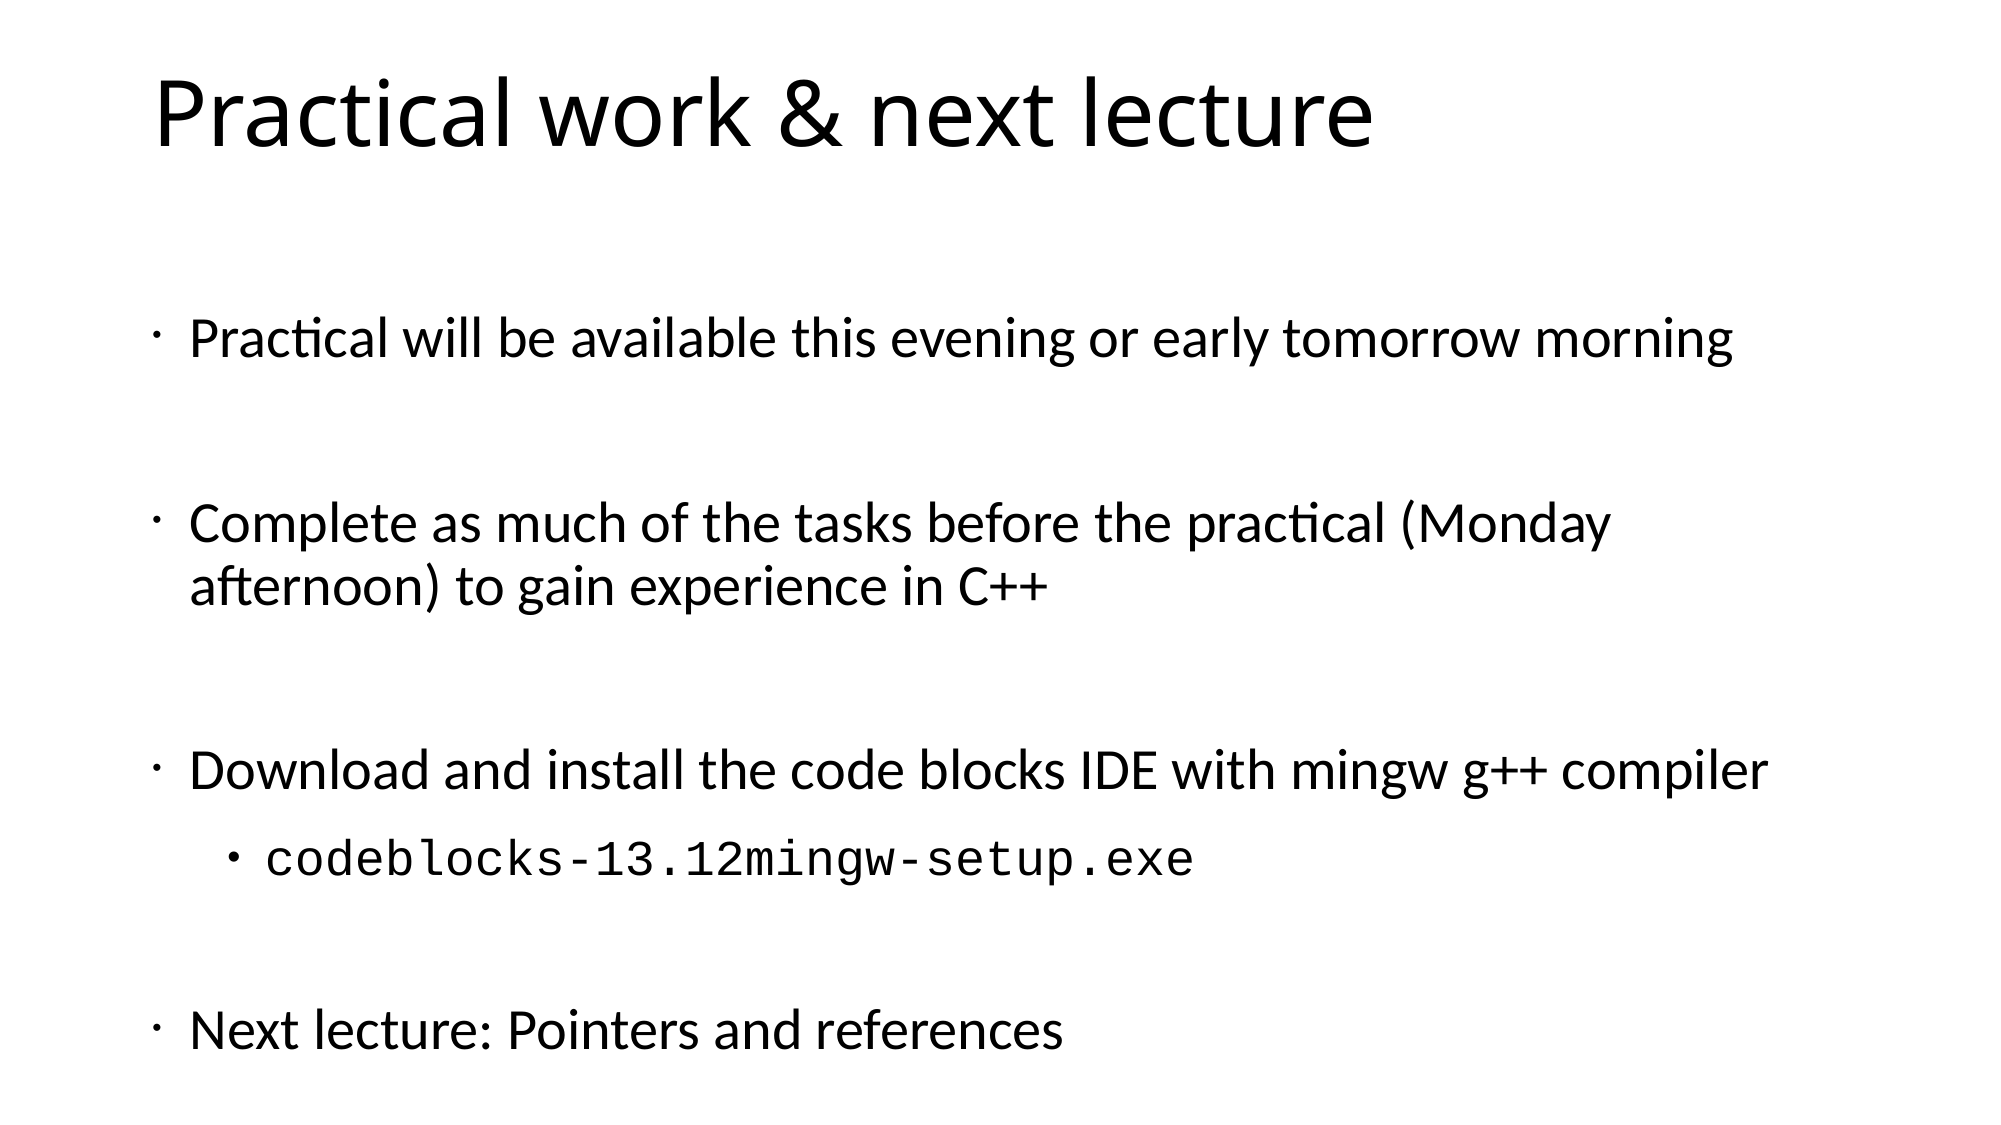

# Practical work & next lecture
Practical will be available this evening or early tomorrow morning
Complete as much of the tasks before the practical (Monday afternoon) to gain experience in C++
Download and install the code blocks IDE with mingw g++ compiler
codeblocks-13.12mingw-setup.exe
Next lecture: Pointers and references